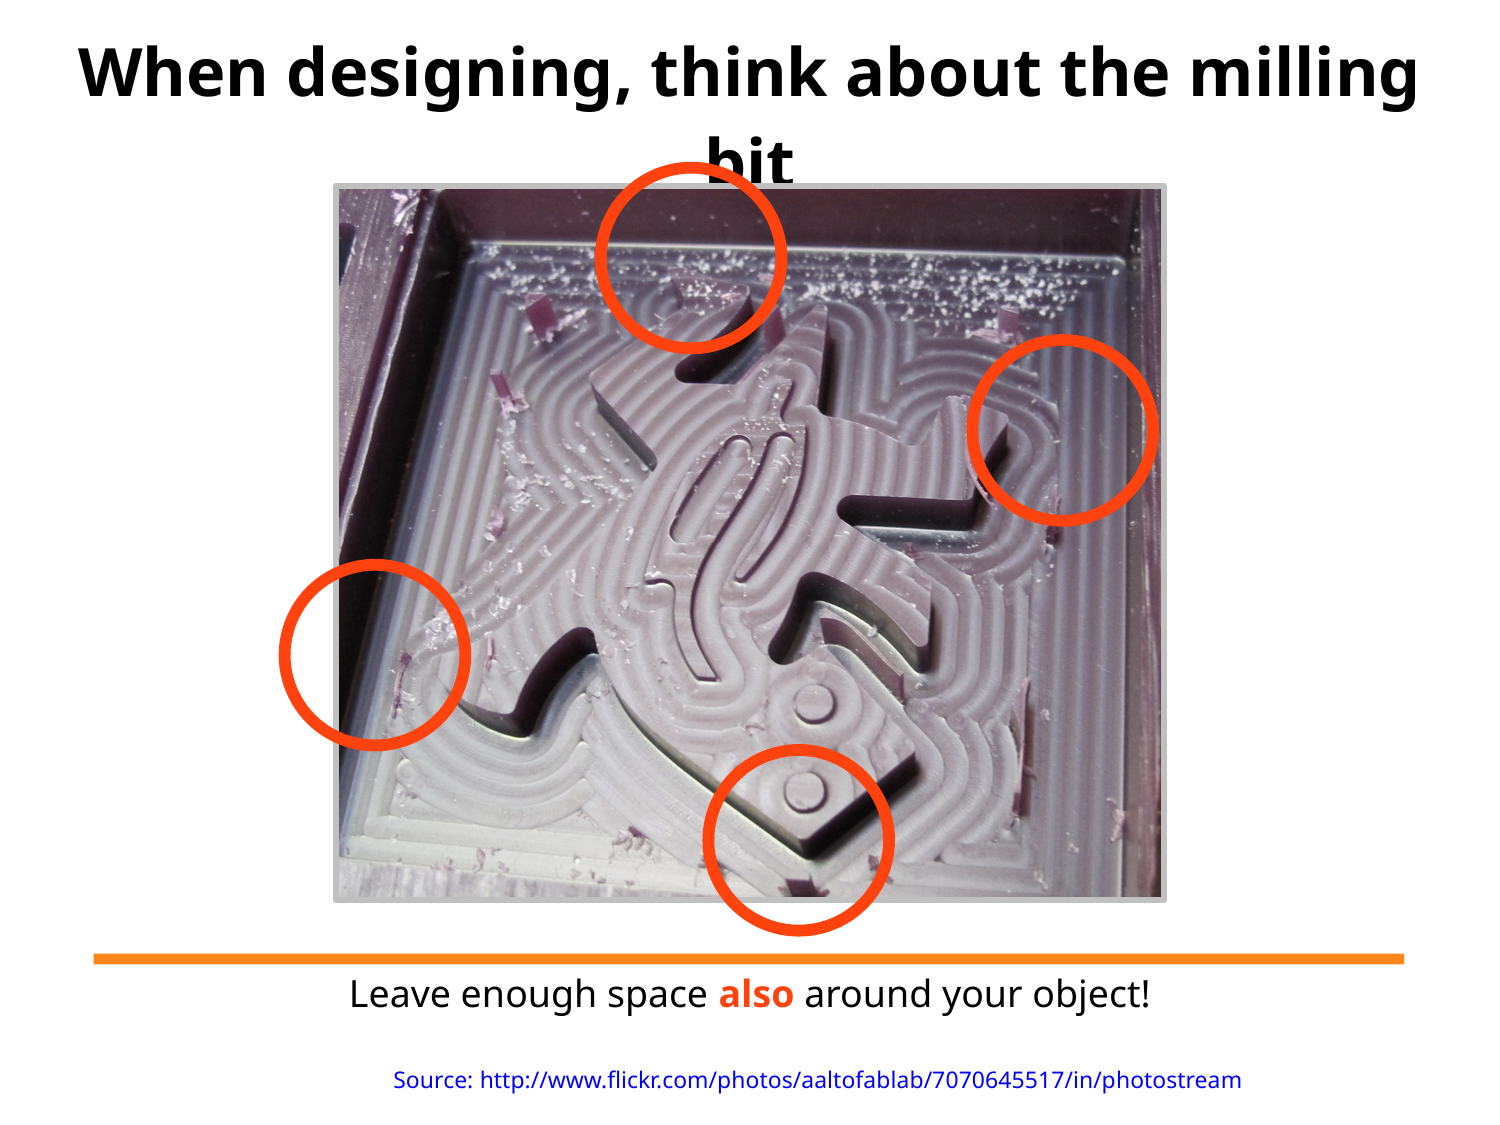

# When designing, think about the milling bit
Leave enough space also around your object!
Source: http://www.flickr.com/photos/aaltofablab/7070645517/in/photostream